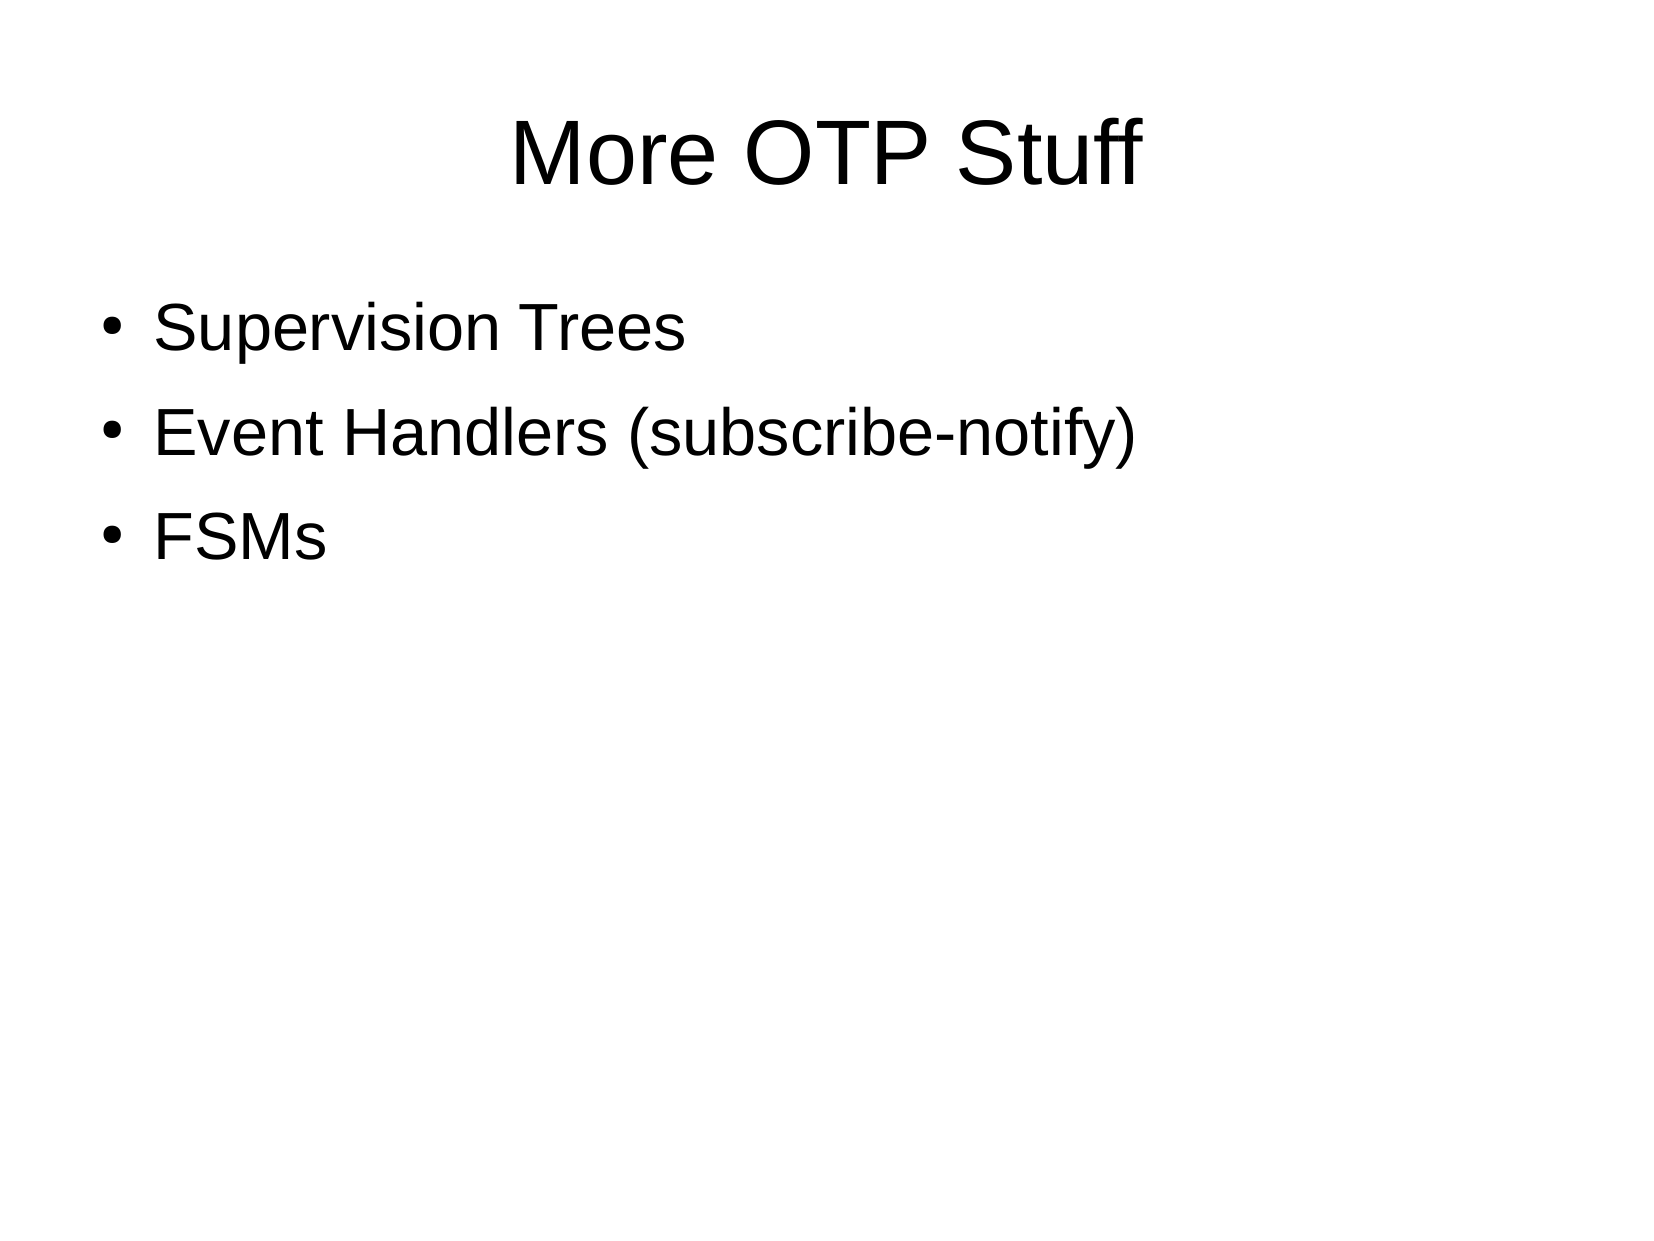

# More OTP Stuff
Supervision Trees
Event Handlers (subscribe-notify)
FSMs